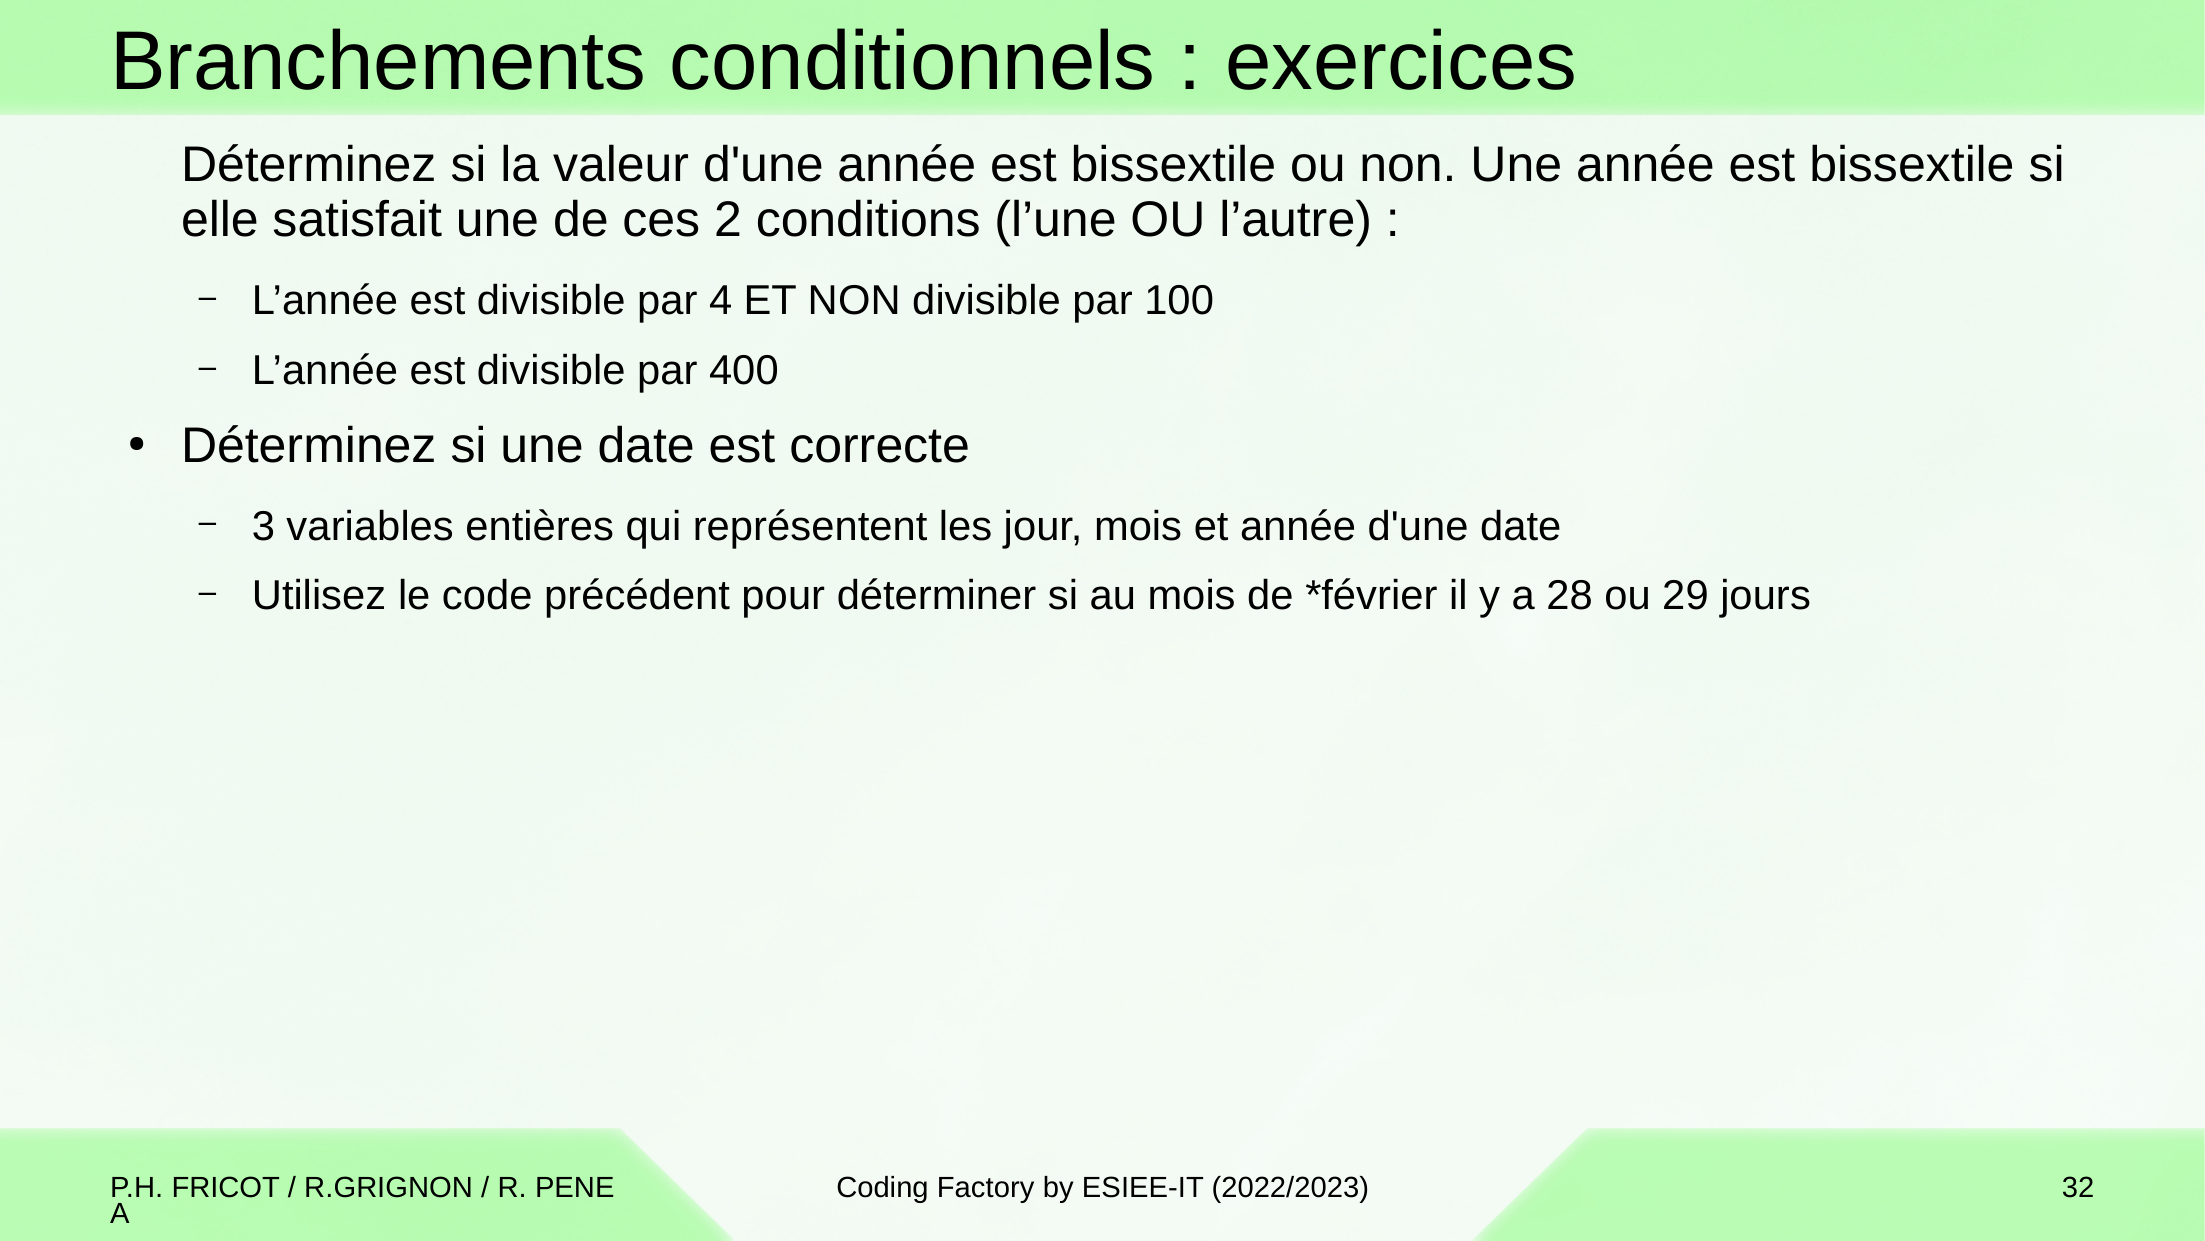

# Branchements conditionnels : exercices
Déterminez si la valeur d'une année est bissextile ou non. Une année est bissextile si elle satisfait une de ces 2 conditions (l’une OU l’autre) :
L’année est divisible par 4 ET NON divisible par 100
L’année est divisible par 400
Déterminez si une date est correcte
3 variables entières qui représentent les jour, mois et année d'une date
Utilisez le code précédent pour déterminer si au mois de *février il y a 28 ou 29 jours
P.H. FRICOT / R.GRIGNON / R. PENEA
Coding Factory by ESIEE-IT (2022/2023)
32